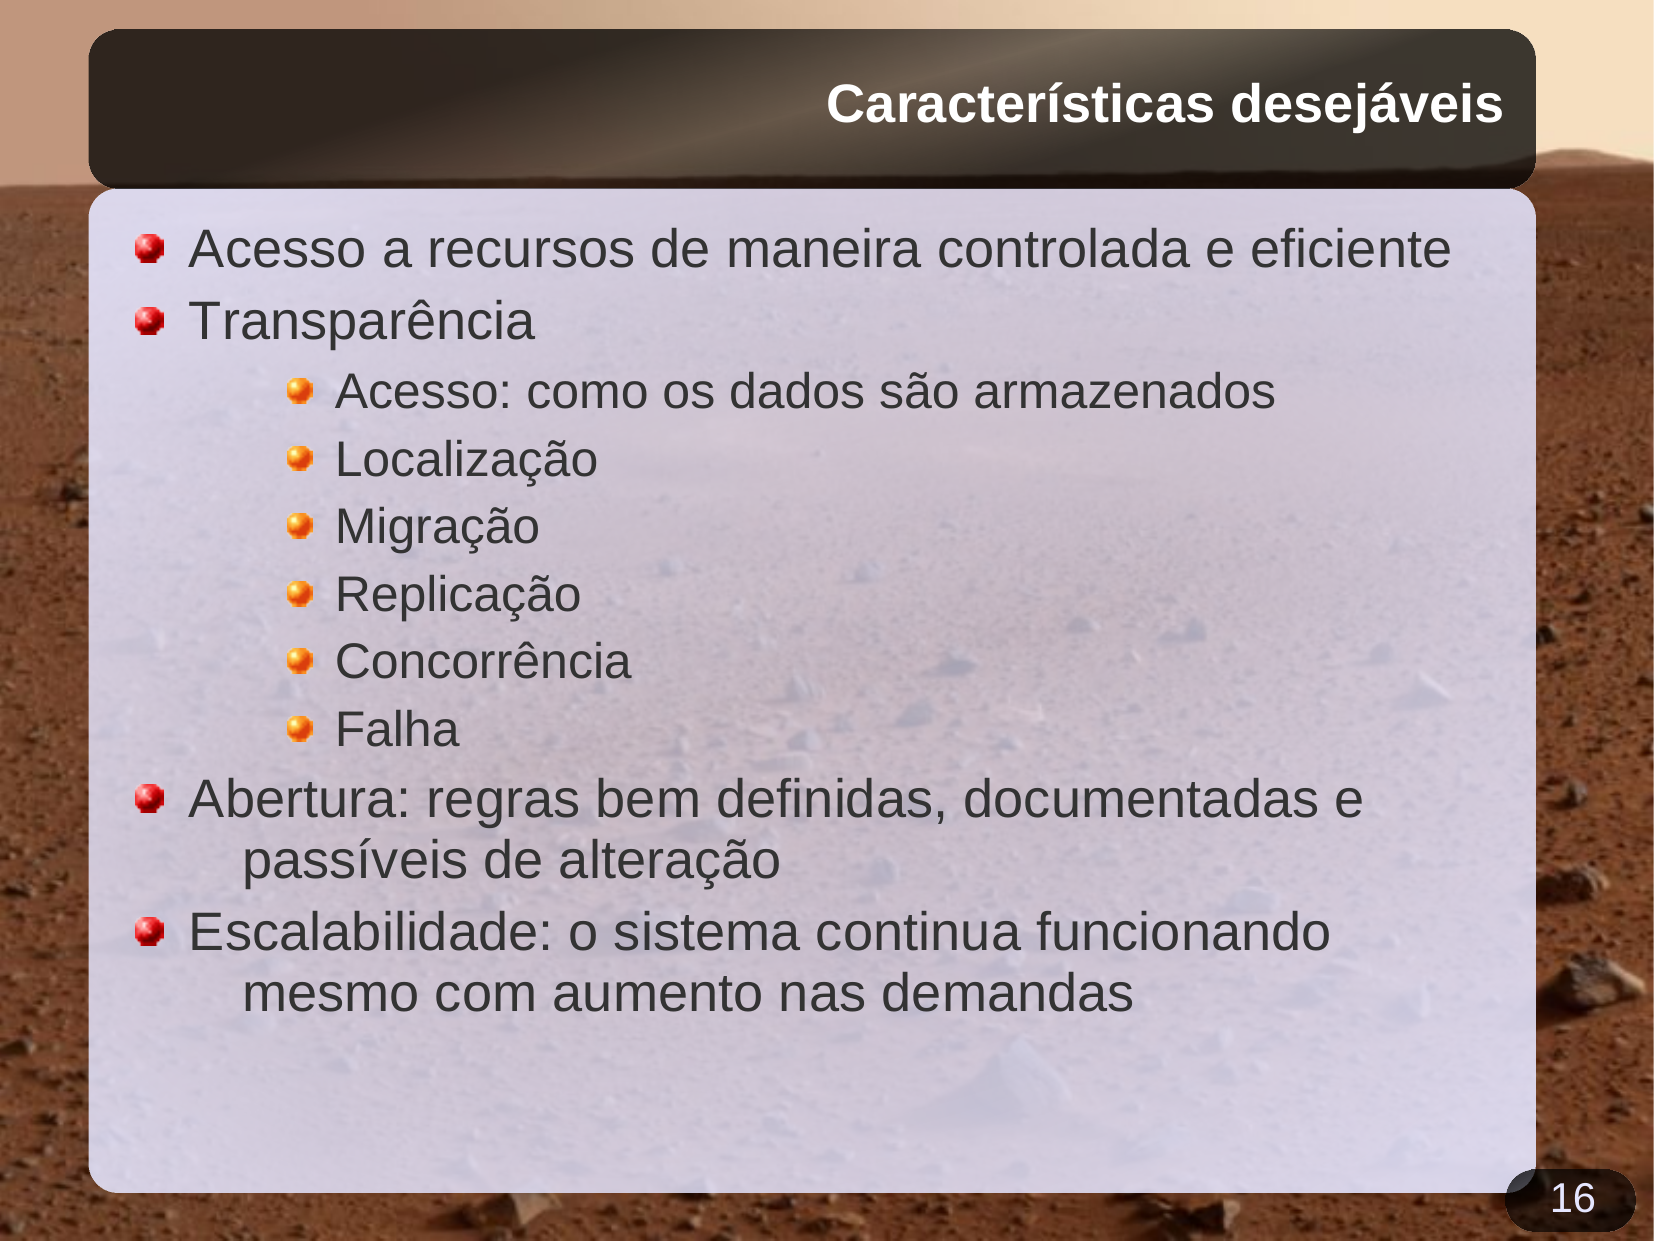

# Características desejáveis
Acesso a recursos de maneira controlada e eficiente
Transparência
Acesso: como os dados são armazenados
Localização
Migração
Replicação
Concorrência
Falha
Abertura: regras bem definidas, documentadas e passíveis de alteração
Escalabilidade: o sistema continua funcionando mesmo com aumento nas demandas